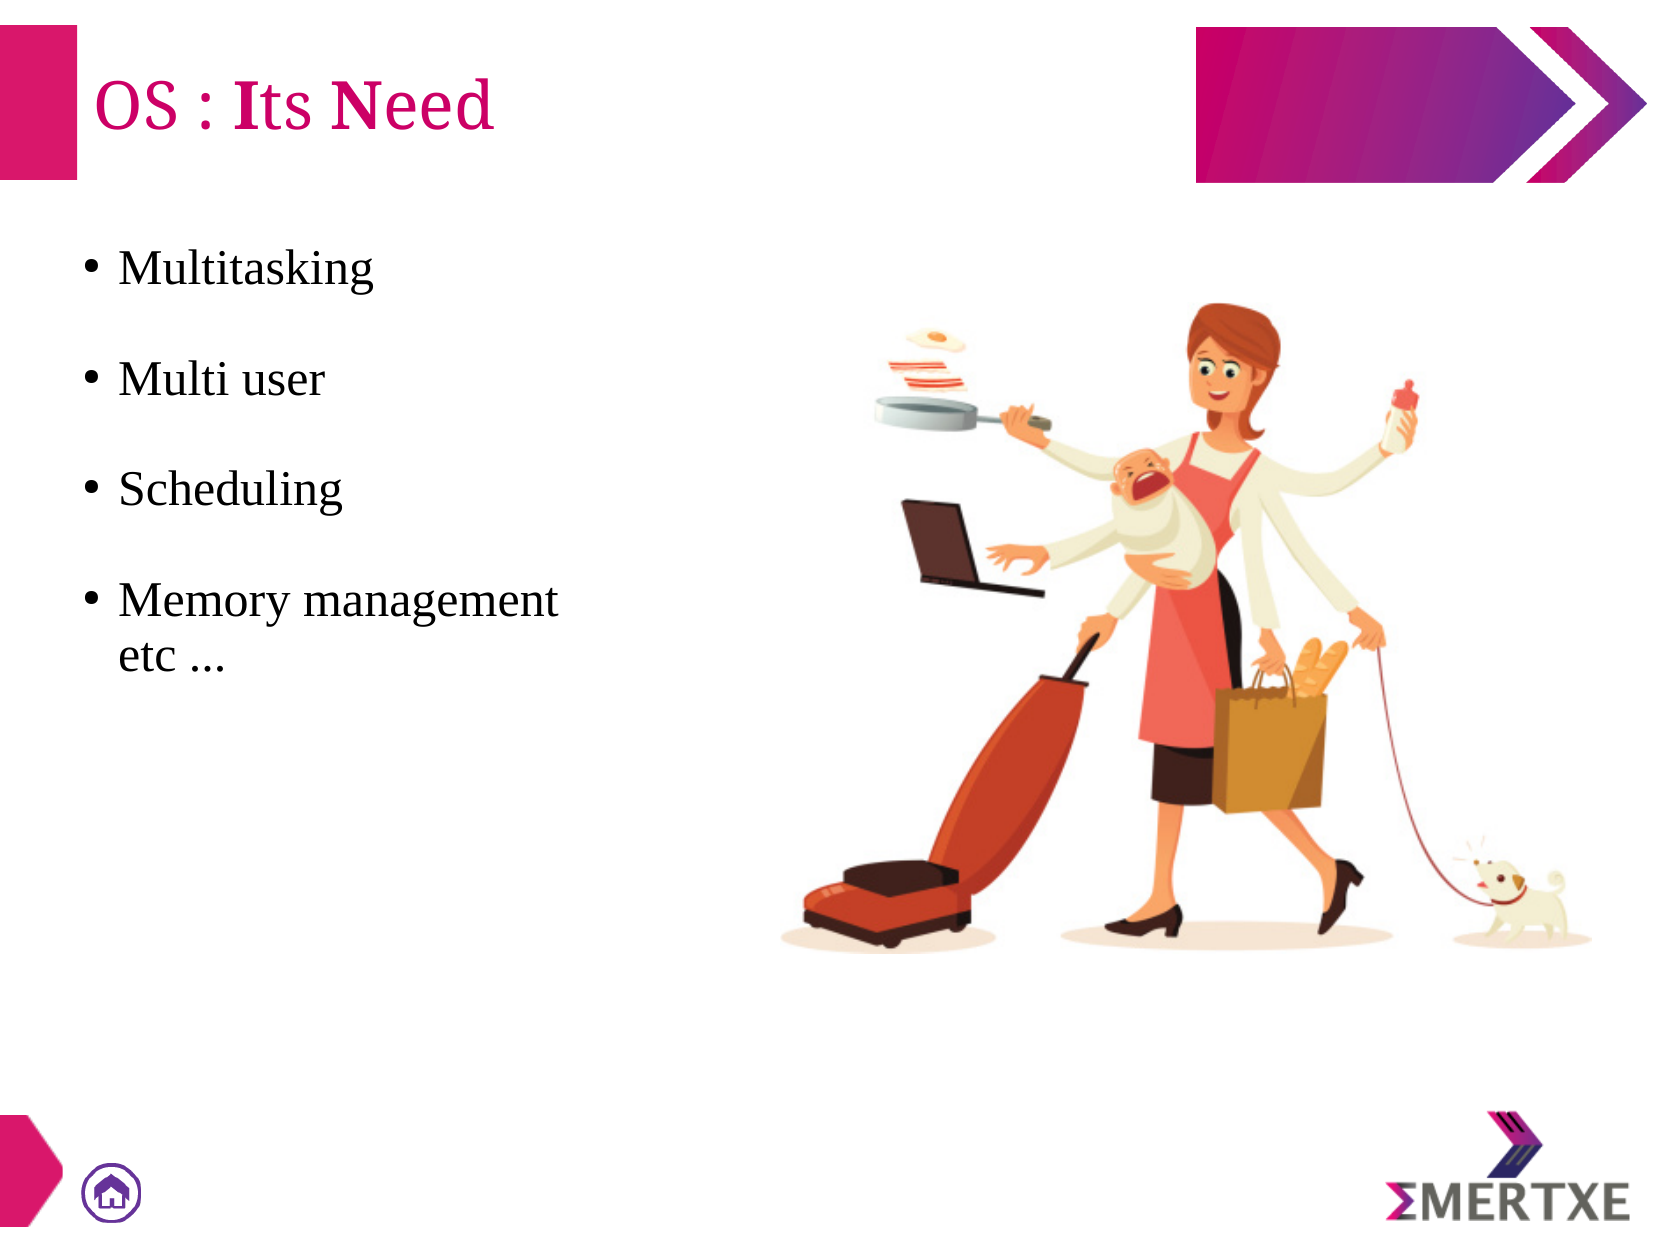

# OS : Its Need
Multitasking
Multi user
Scheduling
Memory management
etc ...